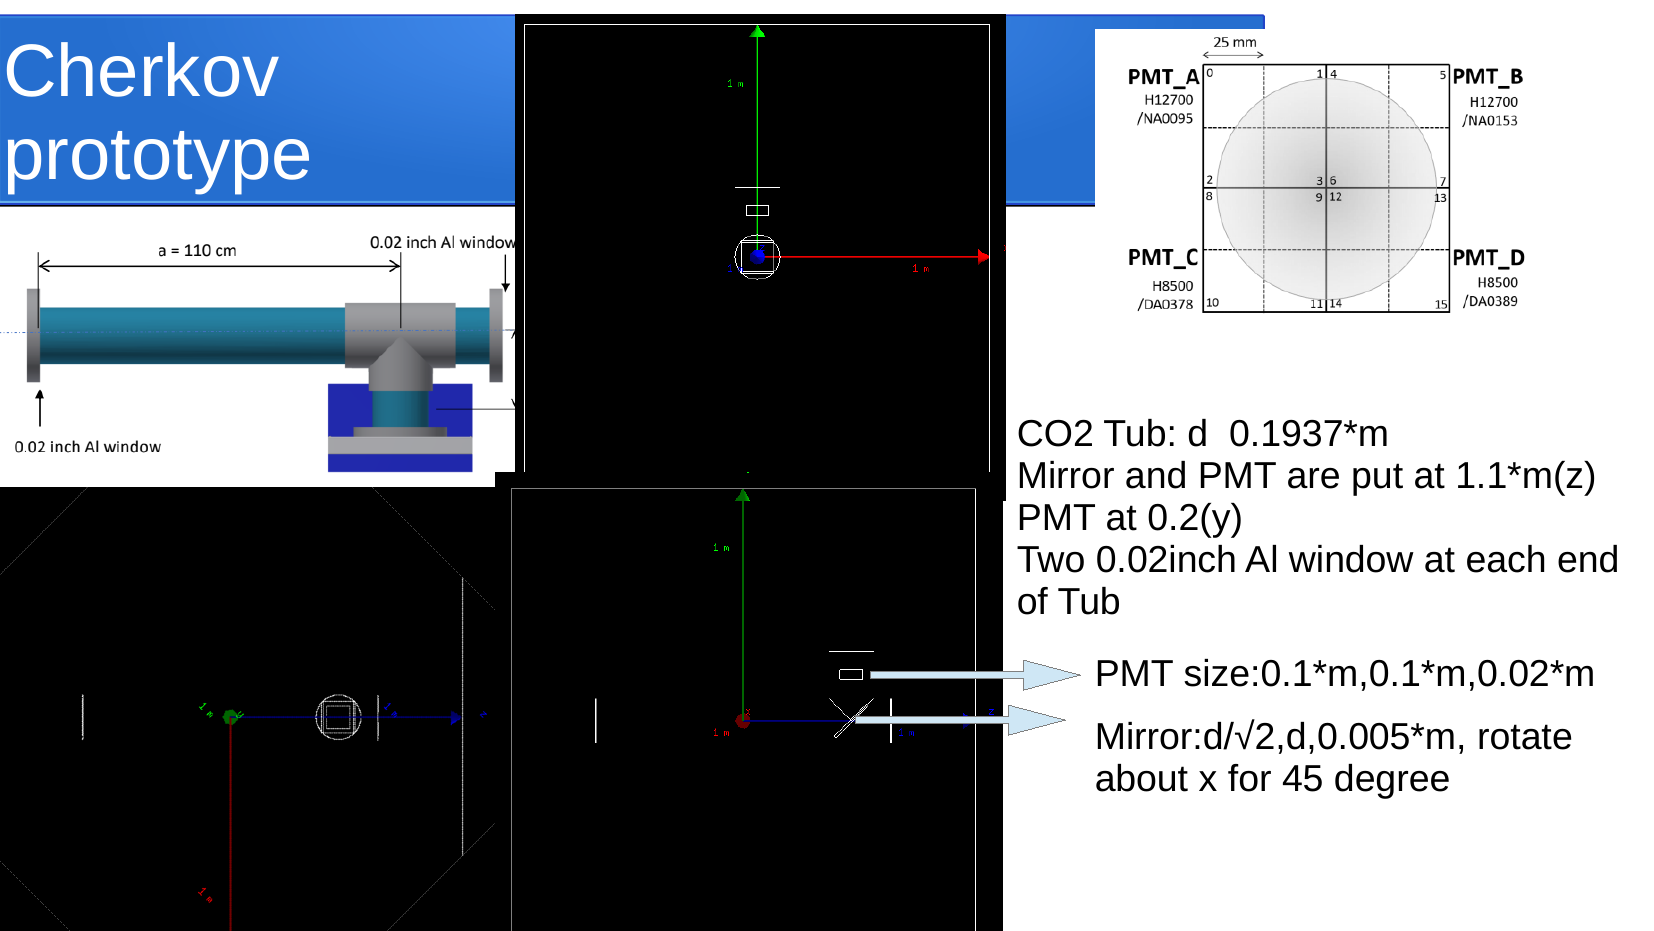

# Cherkov prototype
CO2 Tub: d 0.1937*m
Mirror and PMT are put at 1.1*m(z)
PMT at 0.2(y)
Two 0.02inch Al window at each end of Tub
PMT size:0.1*m,0.1*m,0.02*m
Mirror:d/√2,d,0.005*m, rotate about x for 45 degree